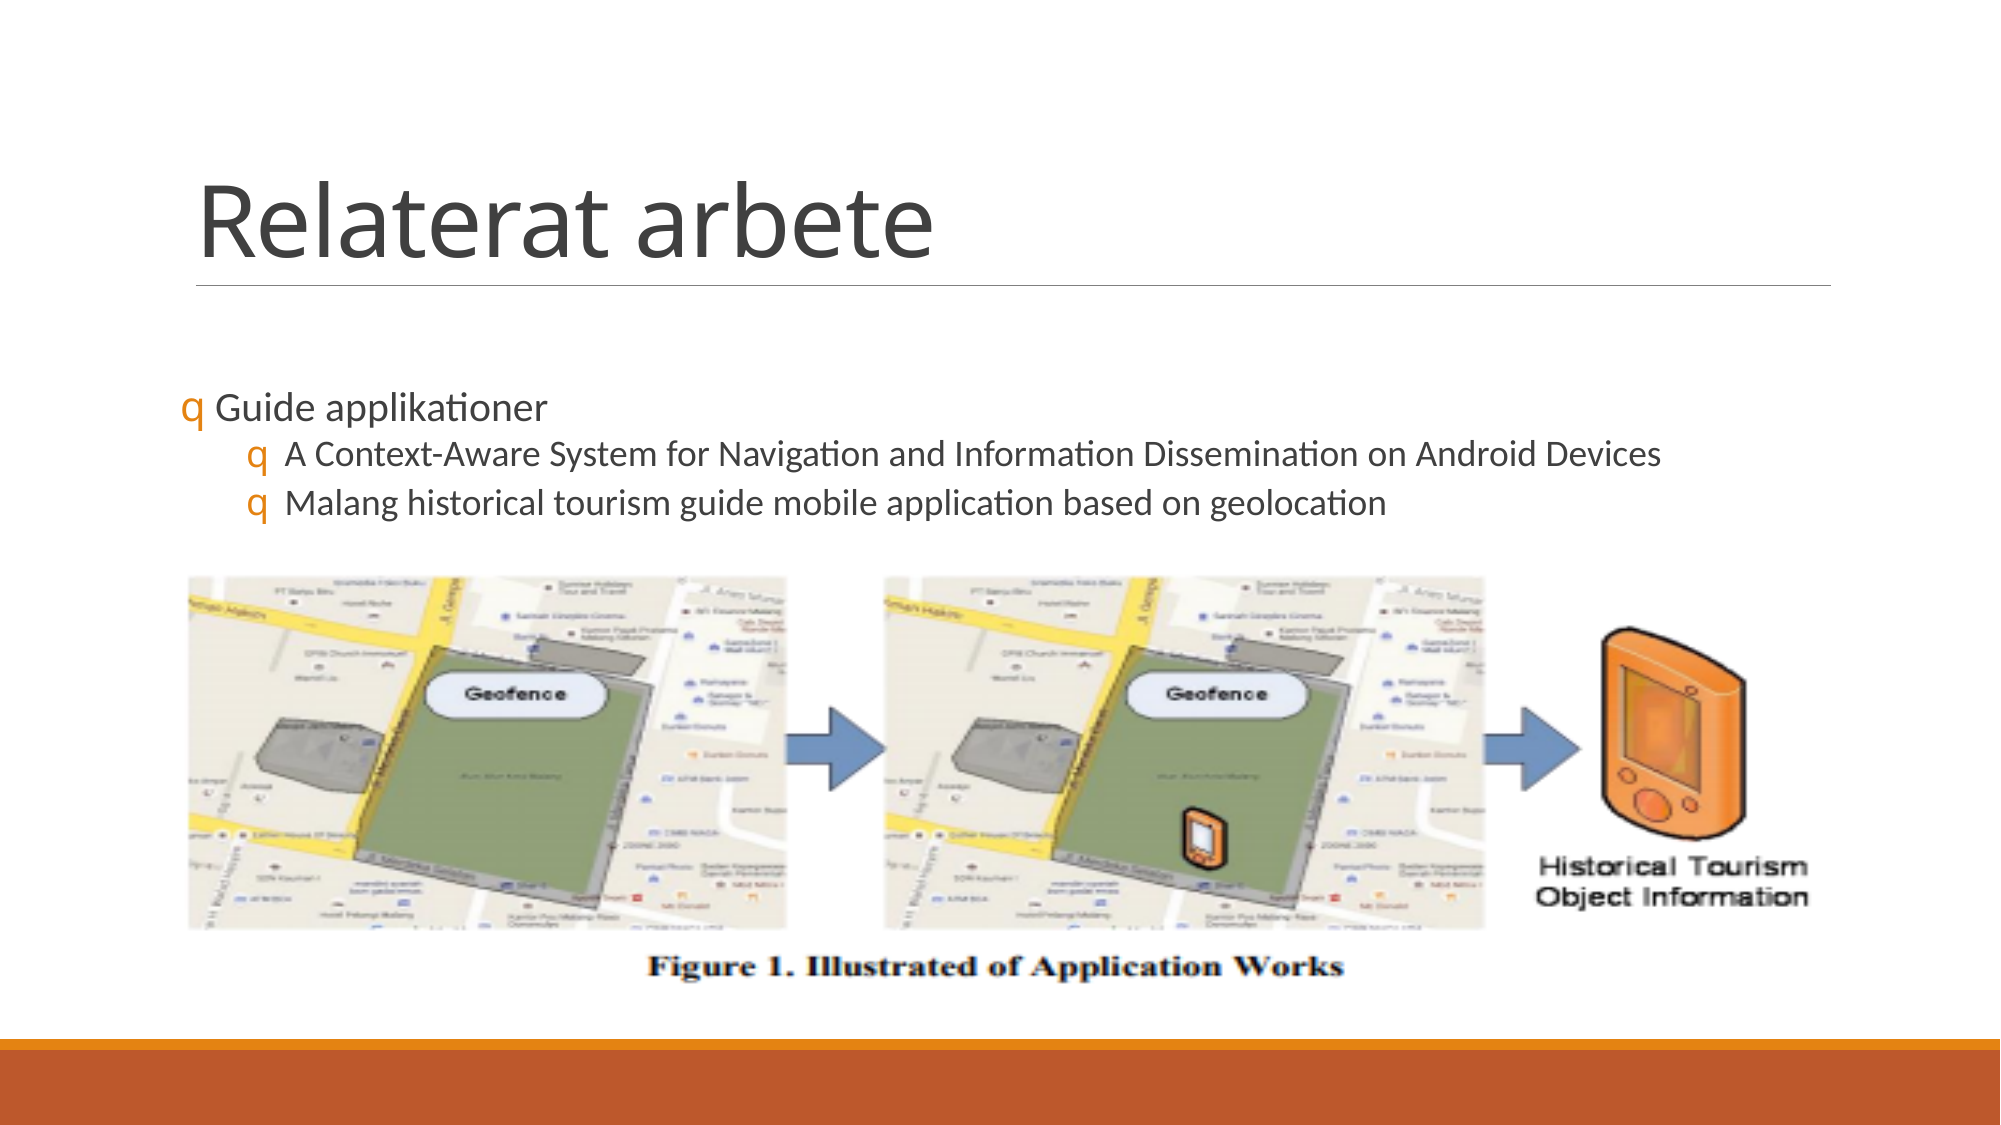

# Relaterat arbete
 Guide applikationer
 A Context-Aware System for Navigation and Information Dissemination on Android Devices
 Malang historical tourism guide mobile application based on geolocation